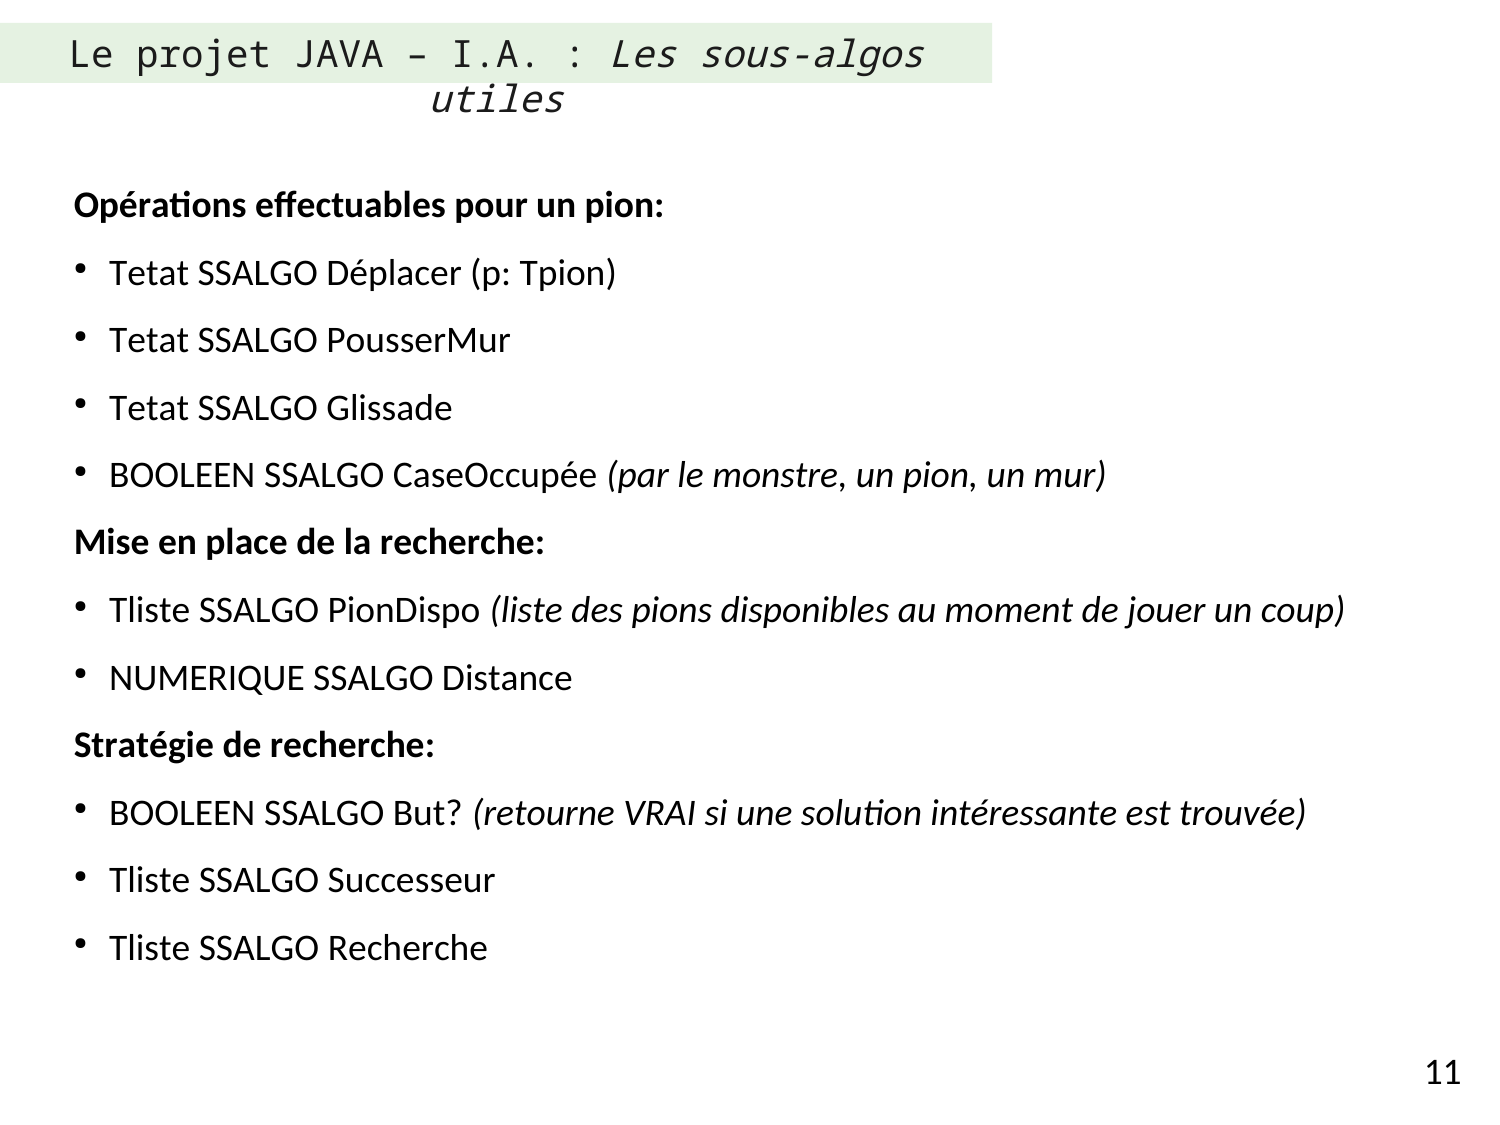

Le projet JAVA – I.A. : Les sous-algos utiles
Opérations effectuables pour un pion:
Tetat SSALGO Déplacer (p: Tpion)
Tetat SSALGO PousserMur
Tetat SSALGO Glissade
BOOLEEN SSALGO CaseOccupée (par le monstre, un pion, un mur)
Mise en place de la recherche:
Tliste SSALGO PionDispo (liste des pions disponibles au moment de jouer un coup)
NUMERIQUE SSALGO Distance
Stratégie de recherche:
BOOLEEN SSALGO But? (retourne VRAI si une solution intéressante est trouvée)
Tliste SSALGO Successeur
Tliste SSALGO Recherche